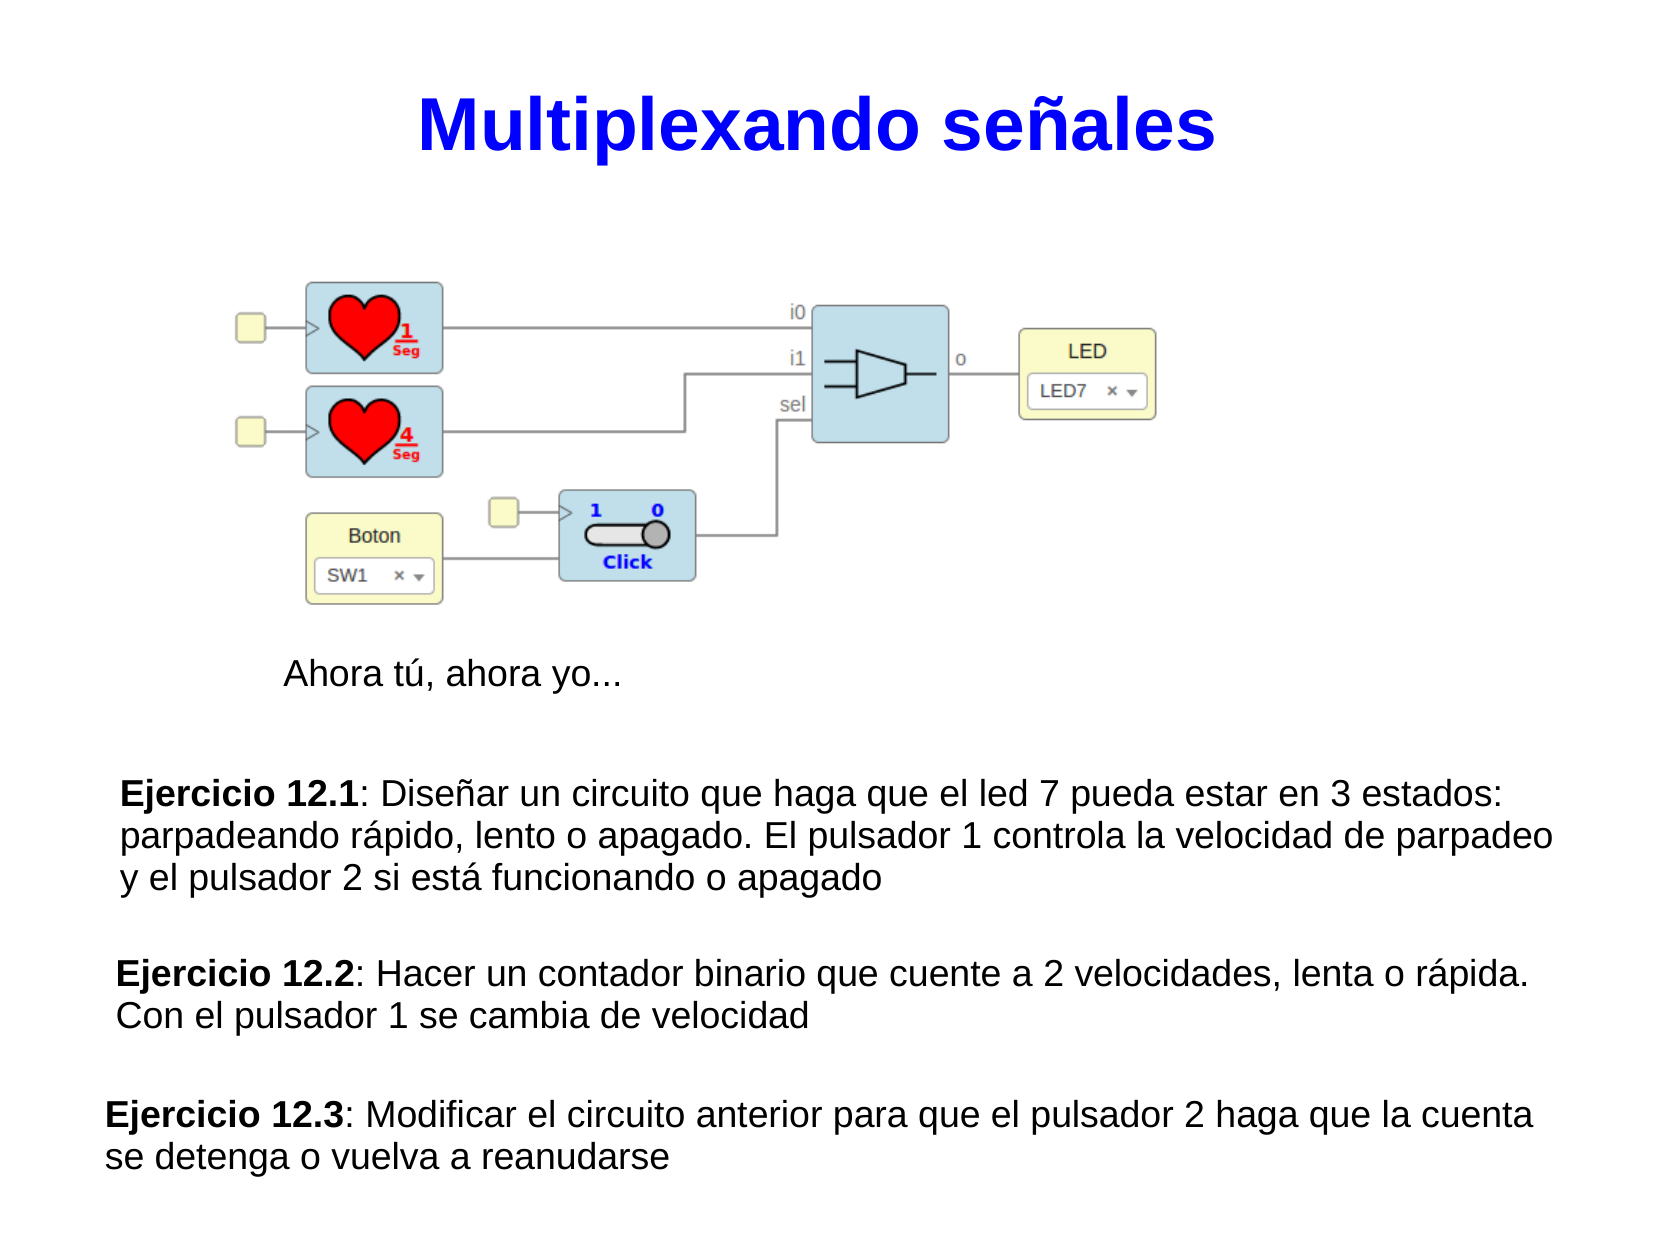

Multiplexando señales
Ahora tú, ahora yo...
Ejercicio 12.1: Diseñar un circuito que haga que el led 7 pueda estar en 3 estados:
parpadeando rápido, lento o apagado. El pulsador 1 controla la velocidad de parpadeo
y el pulsador 2 si está funcionando o apagado
Ejercicio 12.2: Hacer un contador binario que cuente a 2 velocidades, lenta o rápida.
Con el pulsador 1 se cambia de velocidad
Ejercicio 12.3: Modificar el circuito anterior para que el pulsador 2 haga que la cuenta
se detenga o vuelva a reanudarse